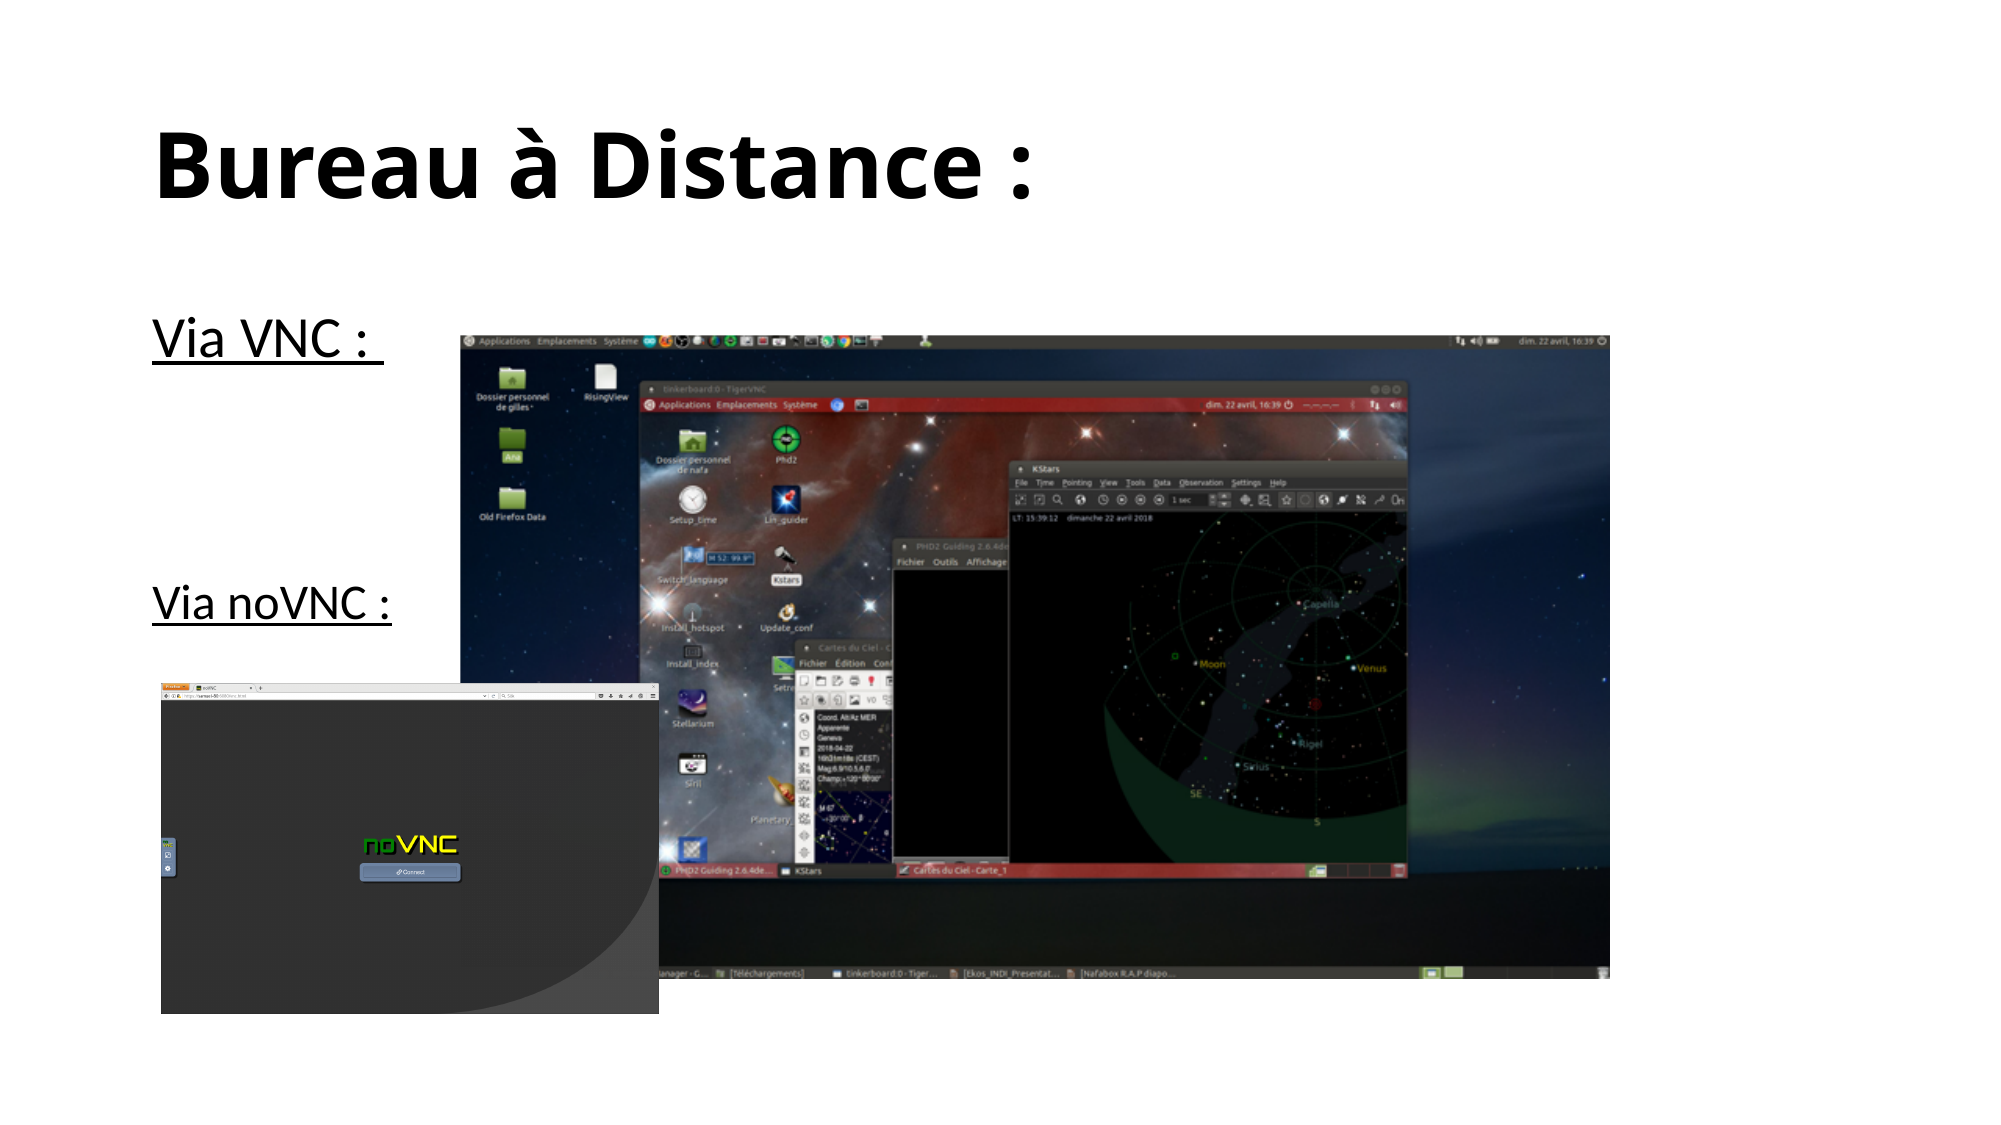

# Bureau à Distance :
Via VNC :
Via noVNC :